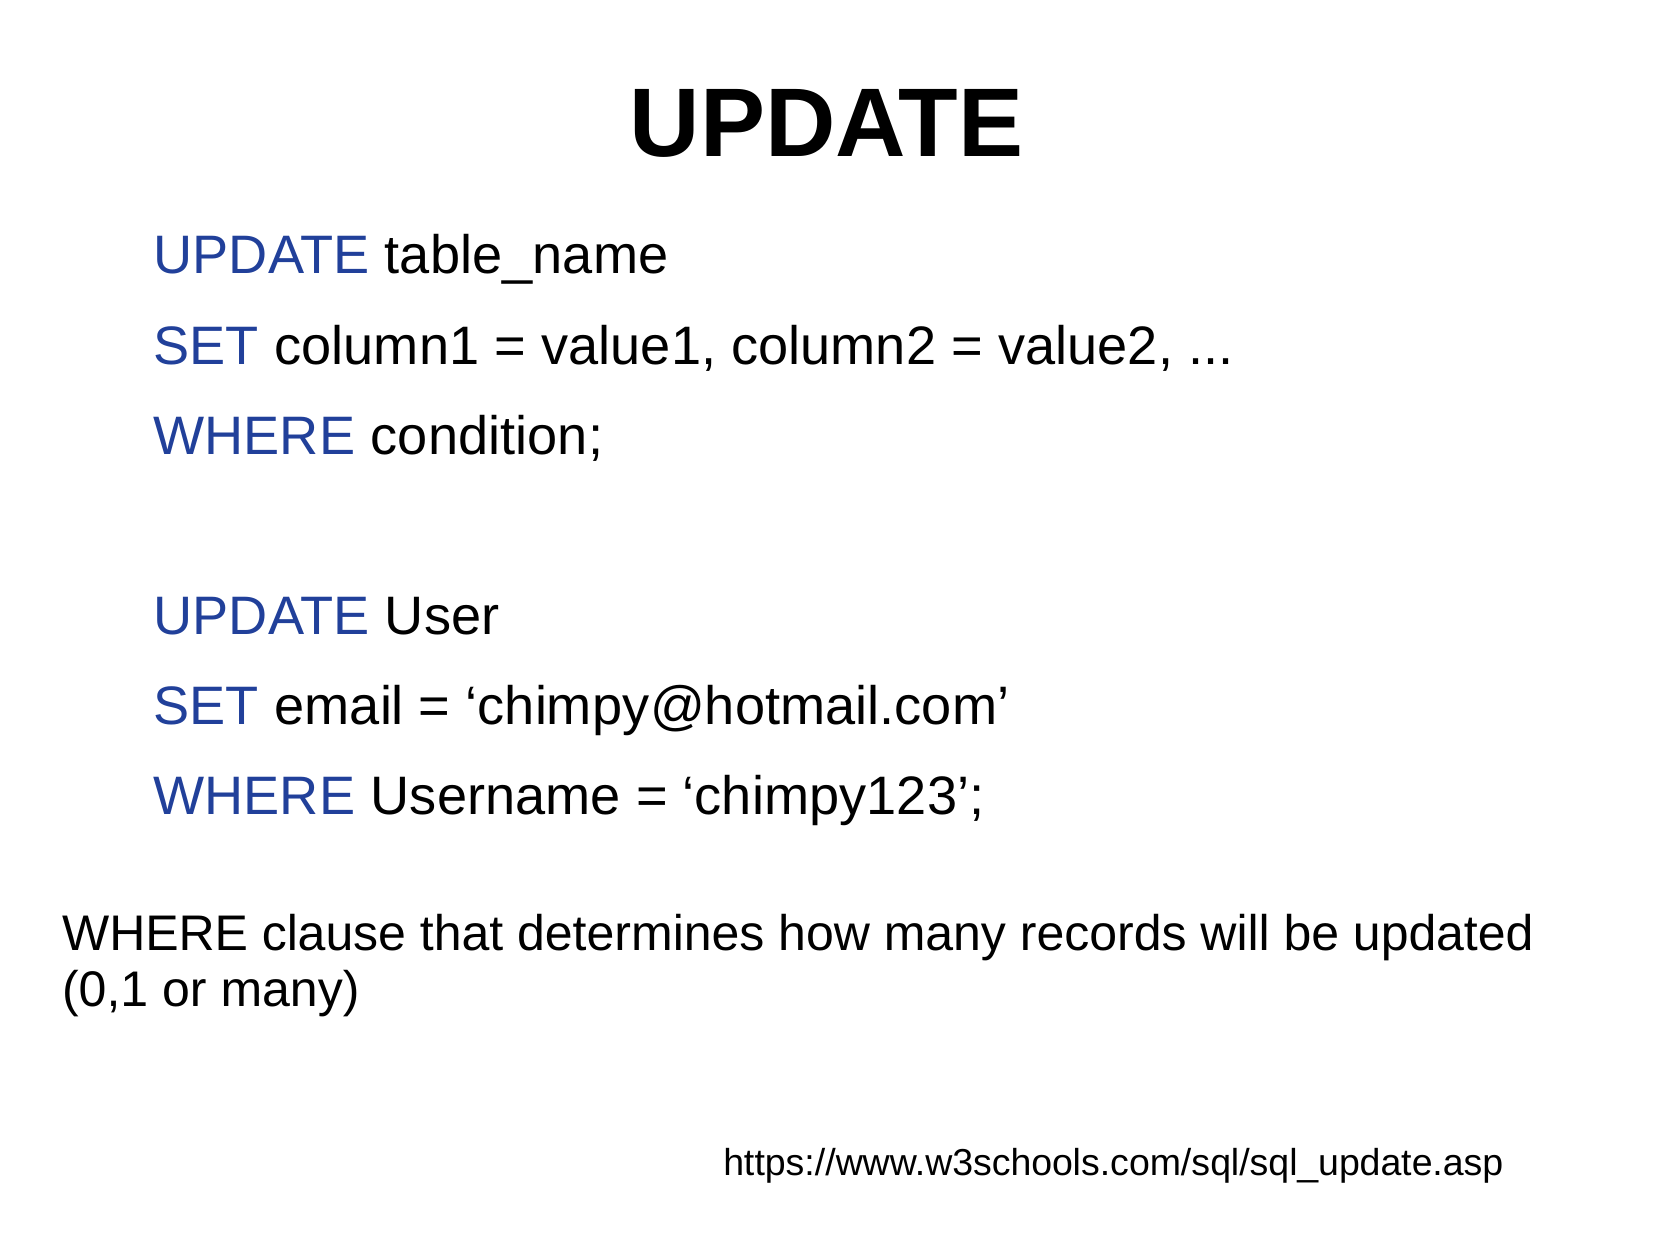

# UPDATE
UPDATE table_name
SET column1 = value1, column2 = value2, ...
WHERE condition;
UPDATE User
SET email = ‘chimpy@hotmail.com’
WHERE Username = ‘chimpy123’;
WHERE clause that determines how many records will be updated (0,1 or many)
https://www.w3schools.com/sql/sql_update.asp